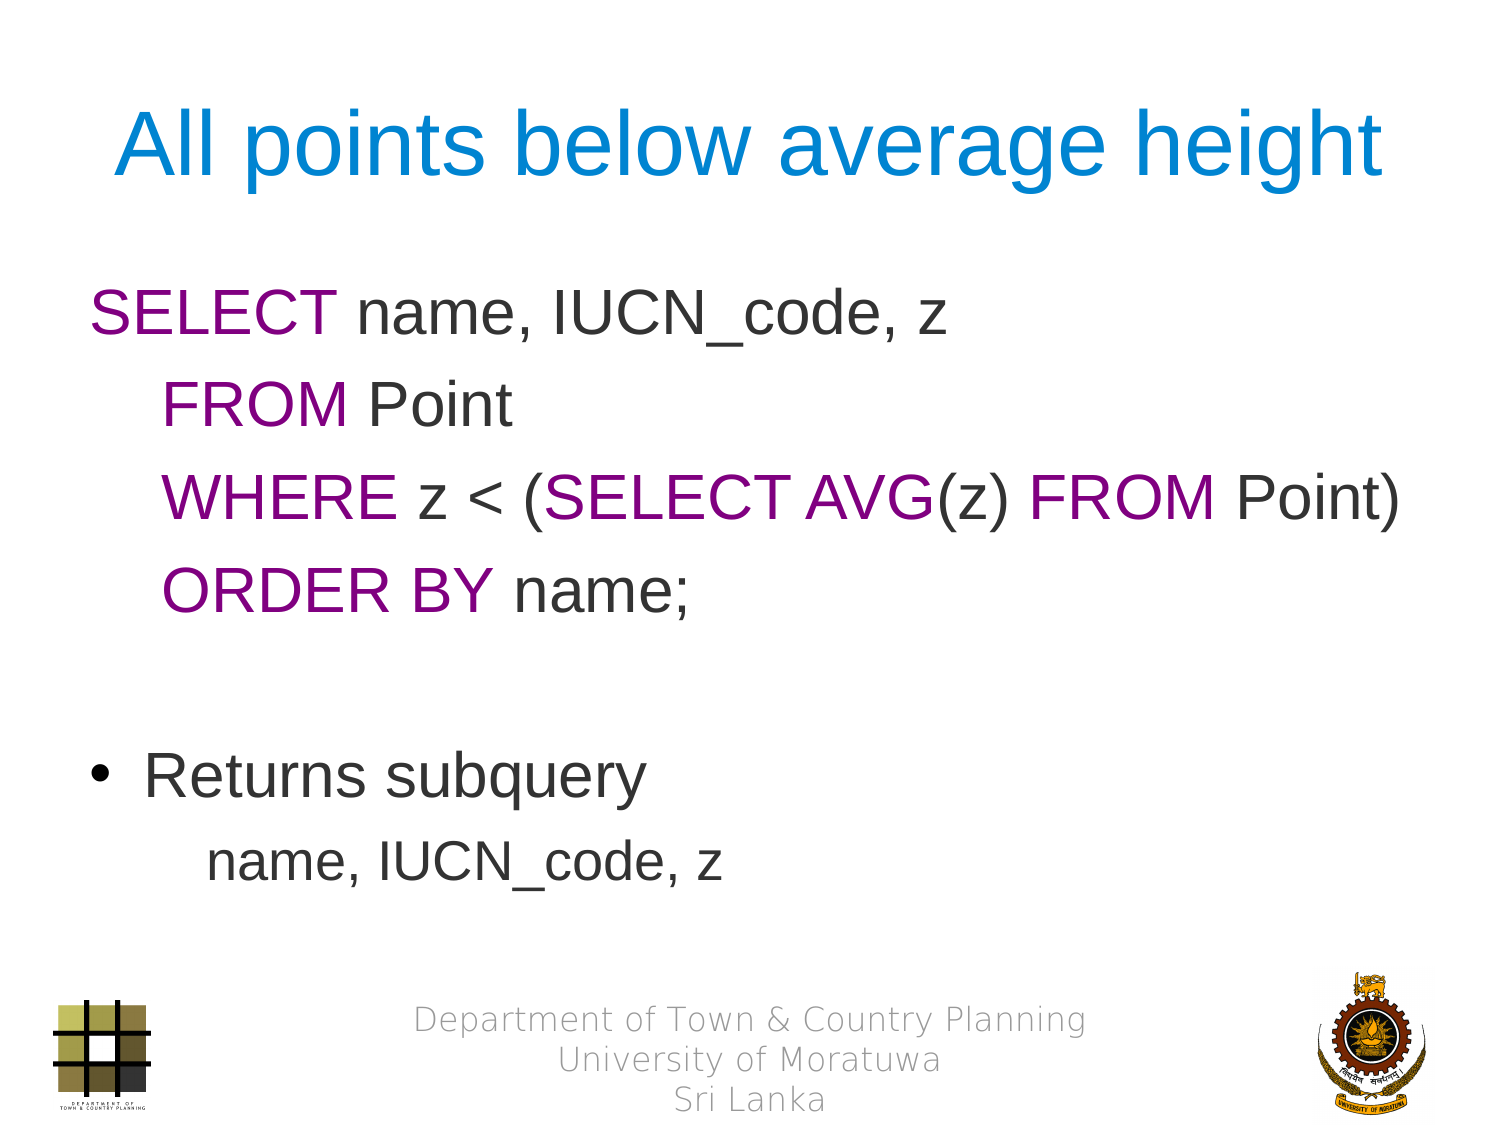

# All points below average height
SELECT name, IUCN_code, z
 FROM Point
 WHERE z < (SELECT AVG(z) FROM Point)
 ORDER BY name;
Returns subquery
name, IUCN_code, z